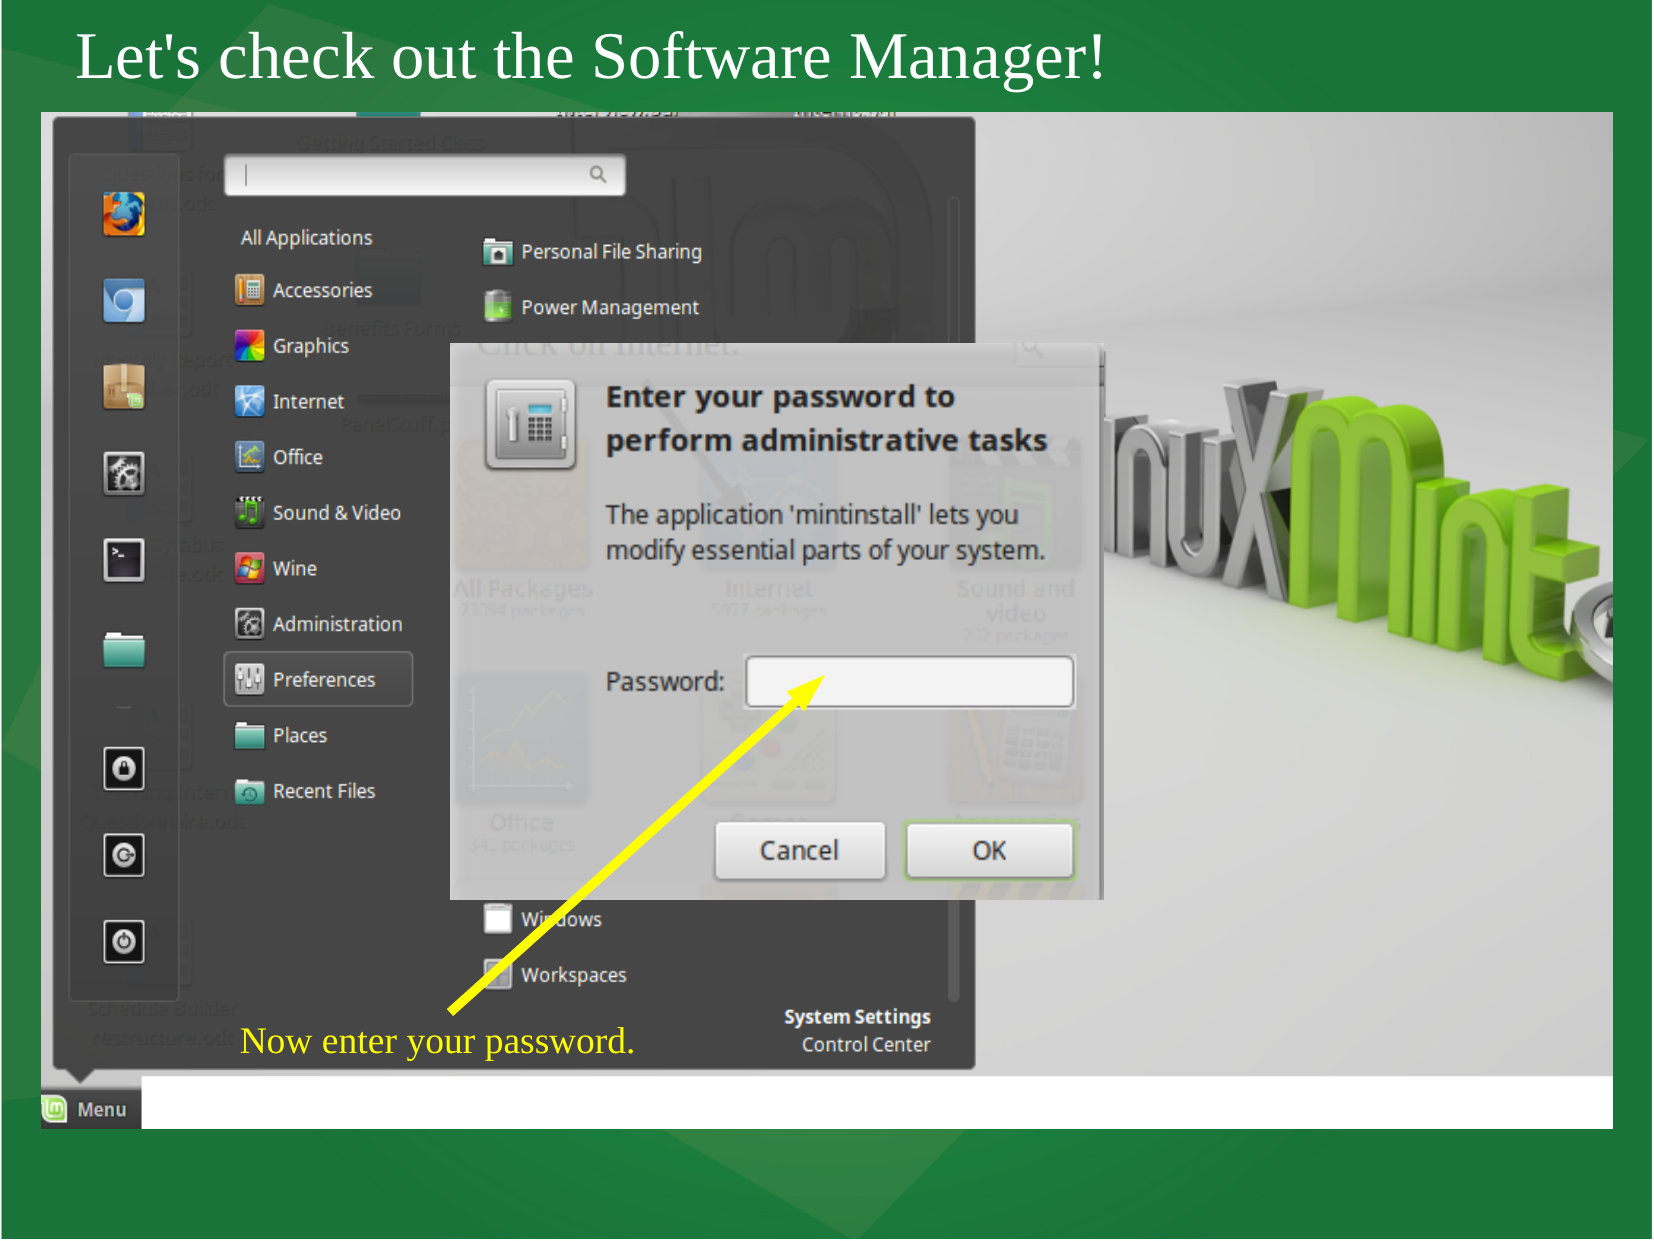

# Let's check out the Software Manager!
Now enter your password.